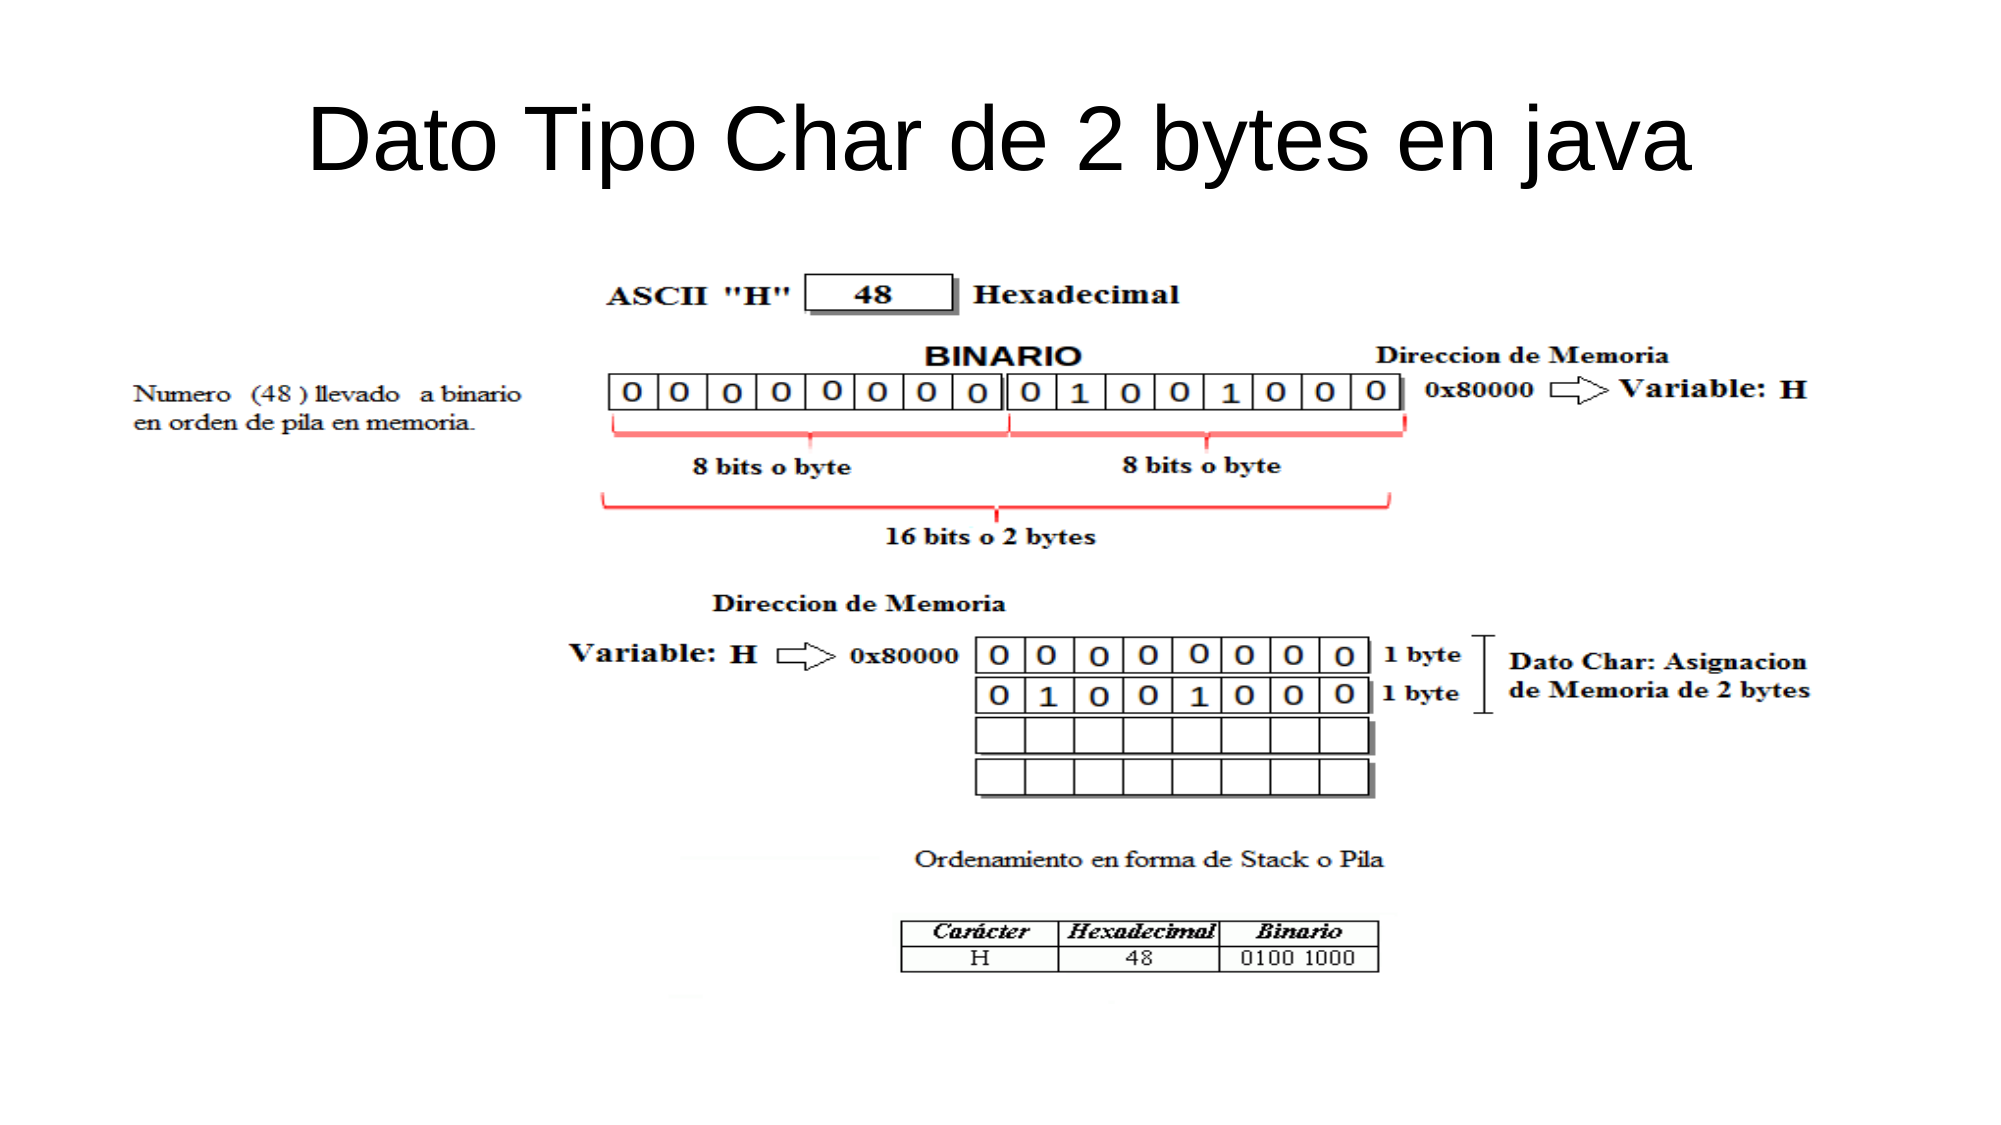

# Dato Tipo Char de 2 bytes en java